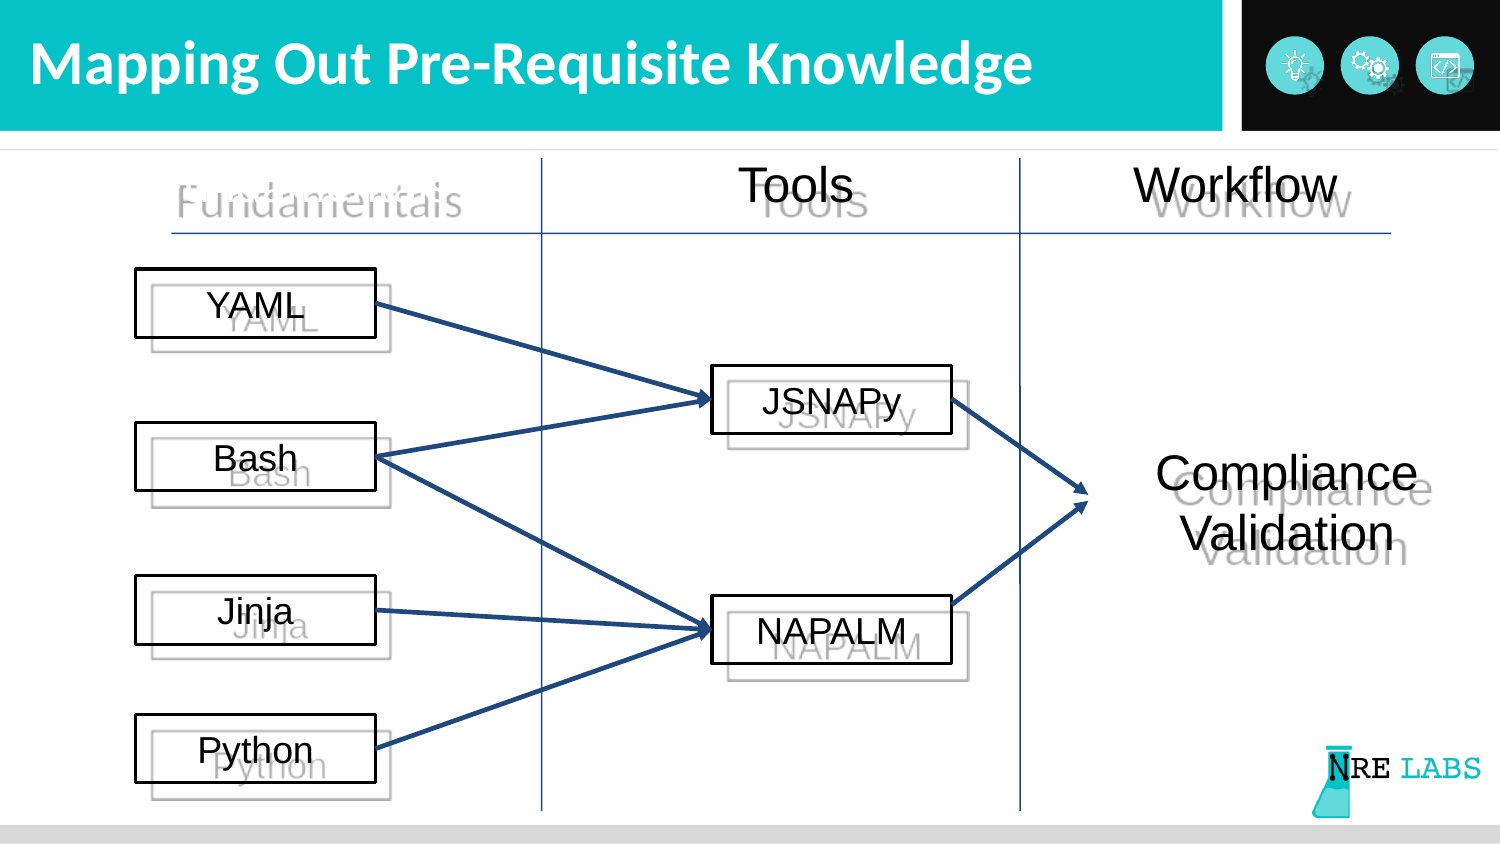

Mapping Out Pre-Requisite Knowledge
Fundamentals
Tools
Workflow
YAML
JSNAPy
# Compliance Validation
Bash
Jinja
NAPALM
Python